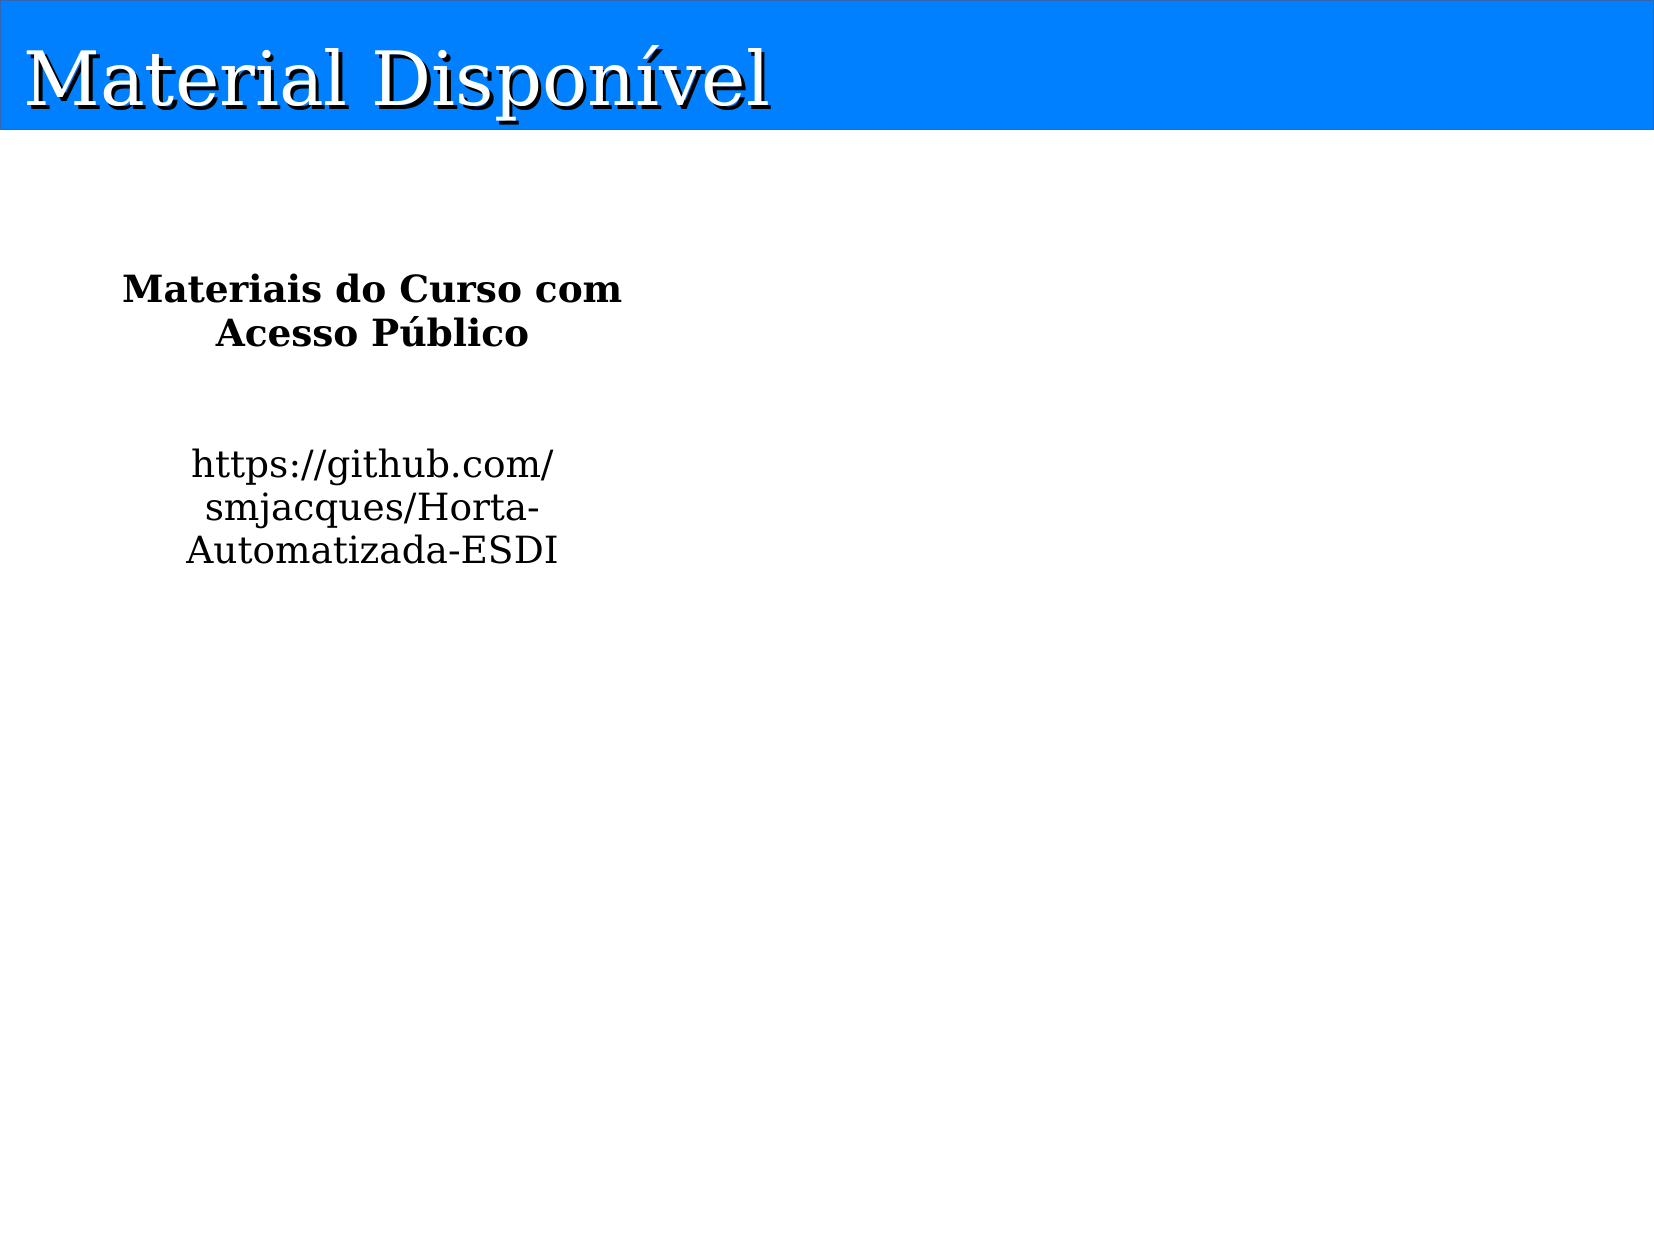

# Material Disponível
Materiais do Curso com Acesso Público
https://github.com/smjacques/Horta-Automatizada-ESDI